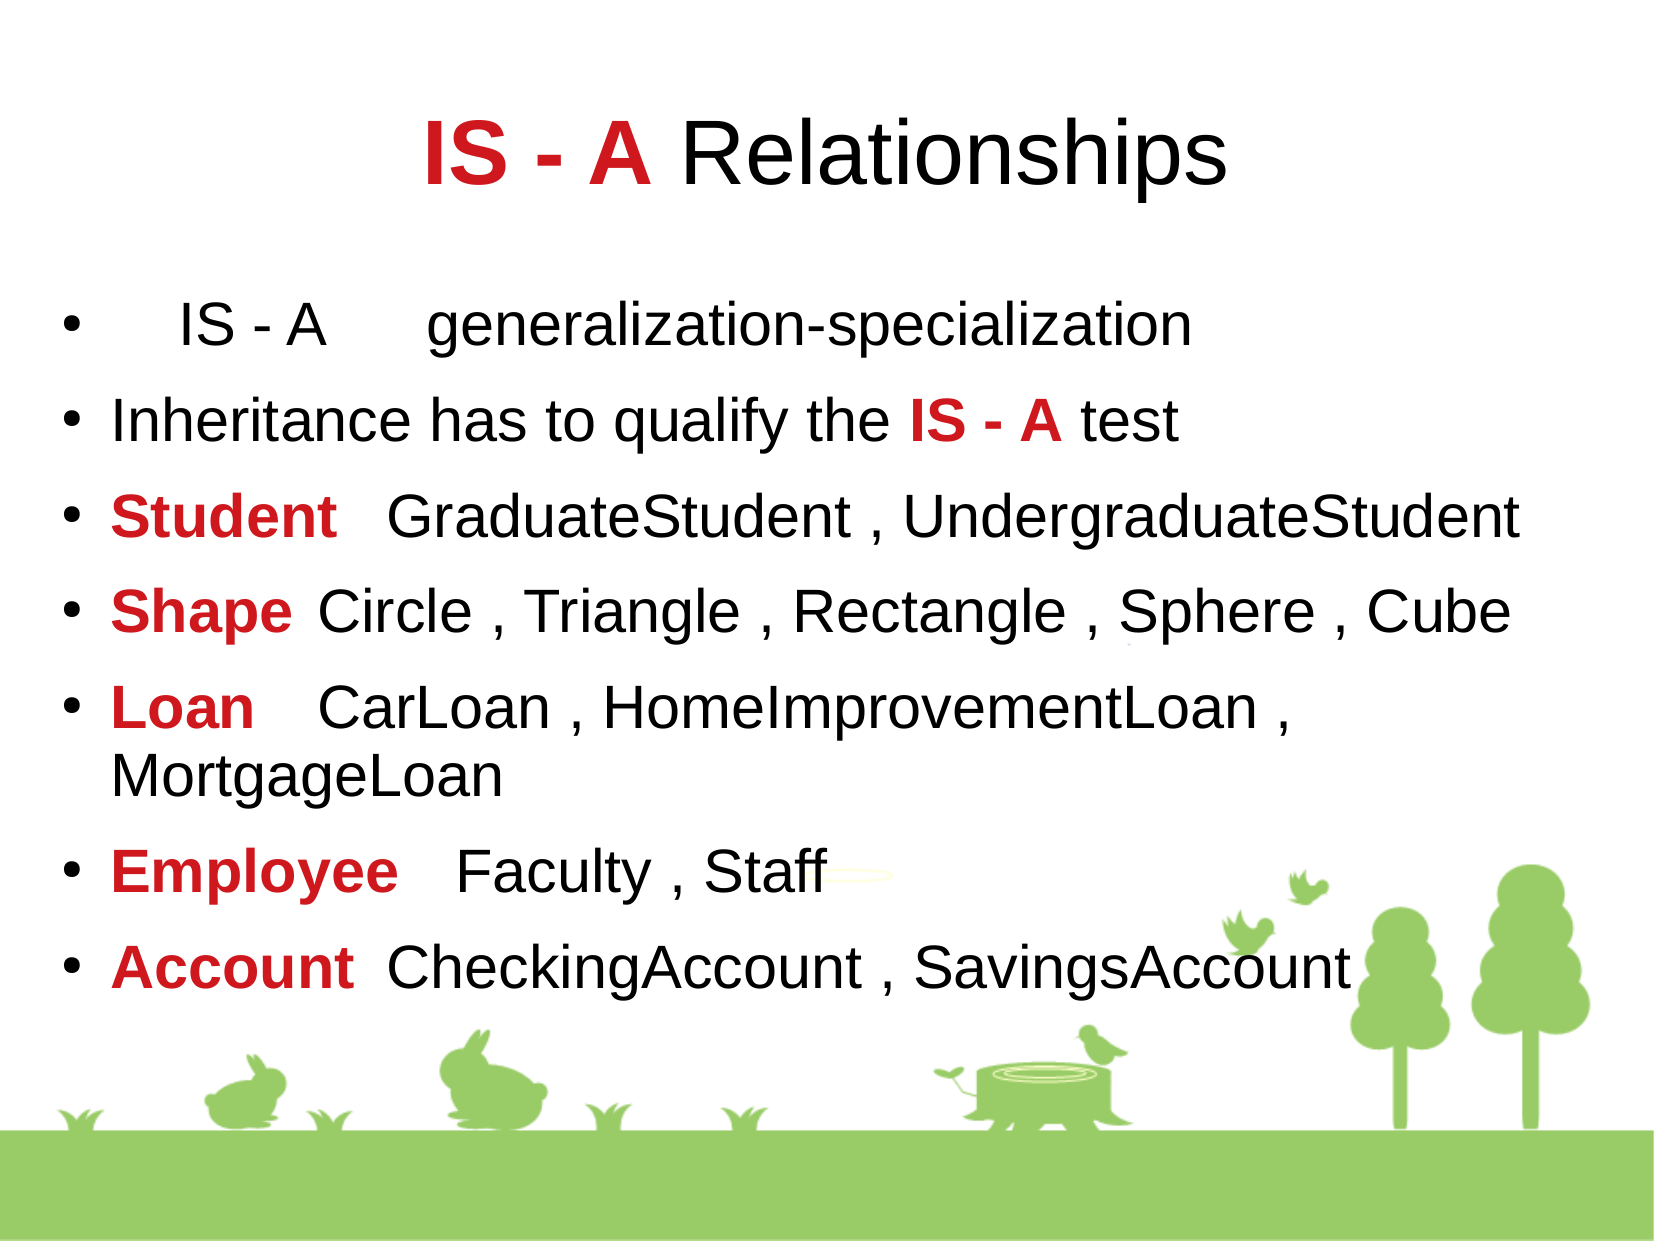

# IS - A Relationships
 IS - A generalization-specialization
Inheritance has to qualify the IS - A test
Student 	GraduateStudent , UndergraduateStudent
Shape 			Circle , Triangle , Rectangle , Sphere , Cube
Loan 		CarLoan , HomeImprovementLoan , MortgageLoan
Employee 	Faculty , Staff
Account 	CheckingAccount , SavingsAccount